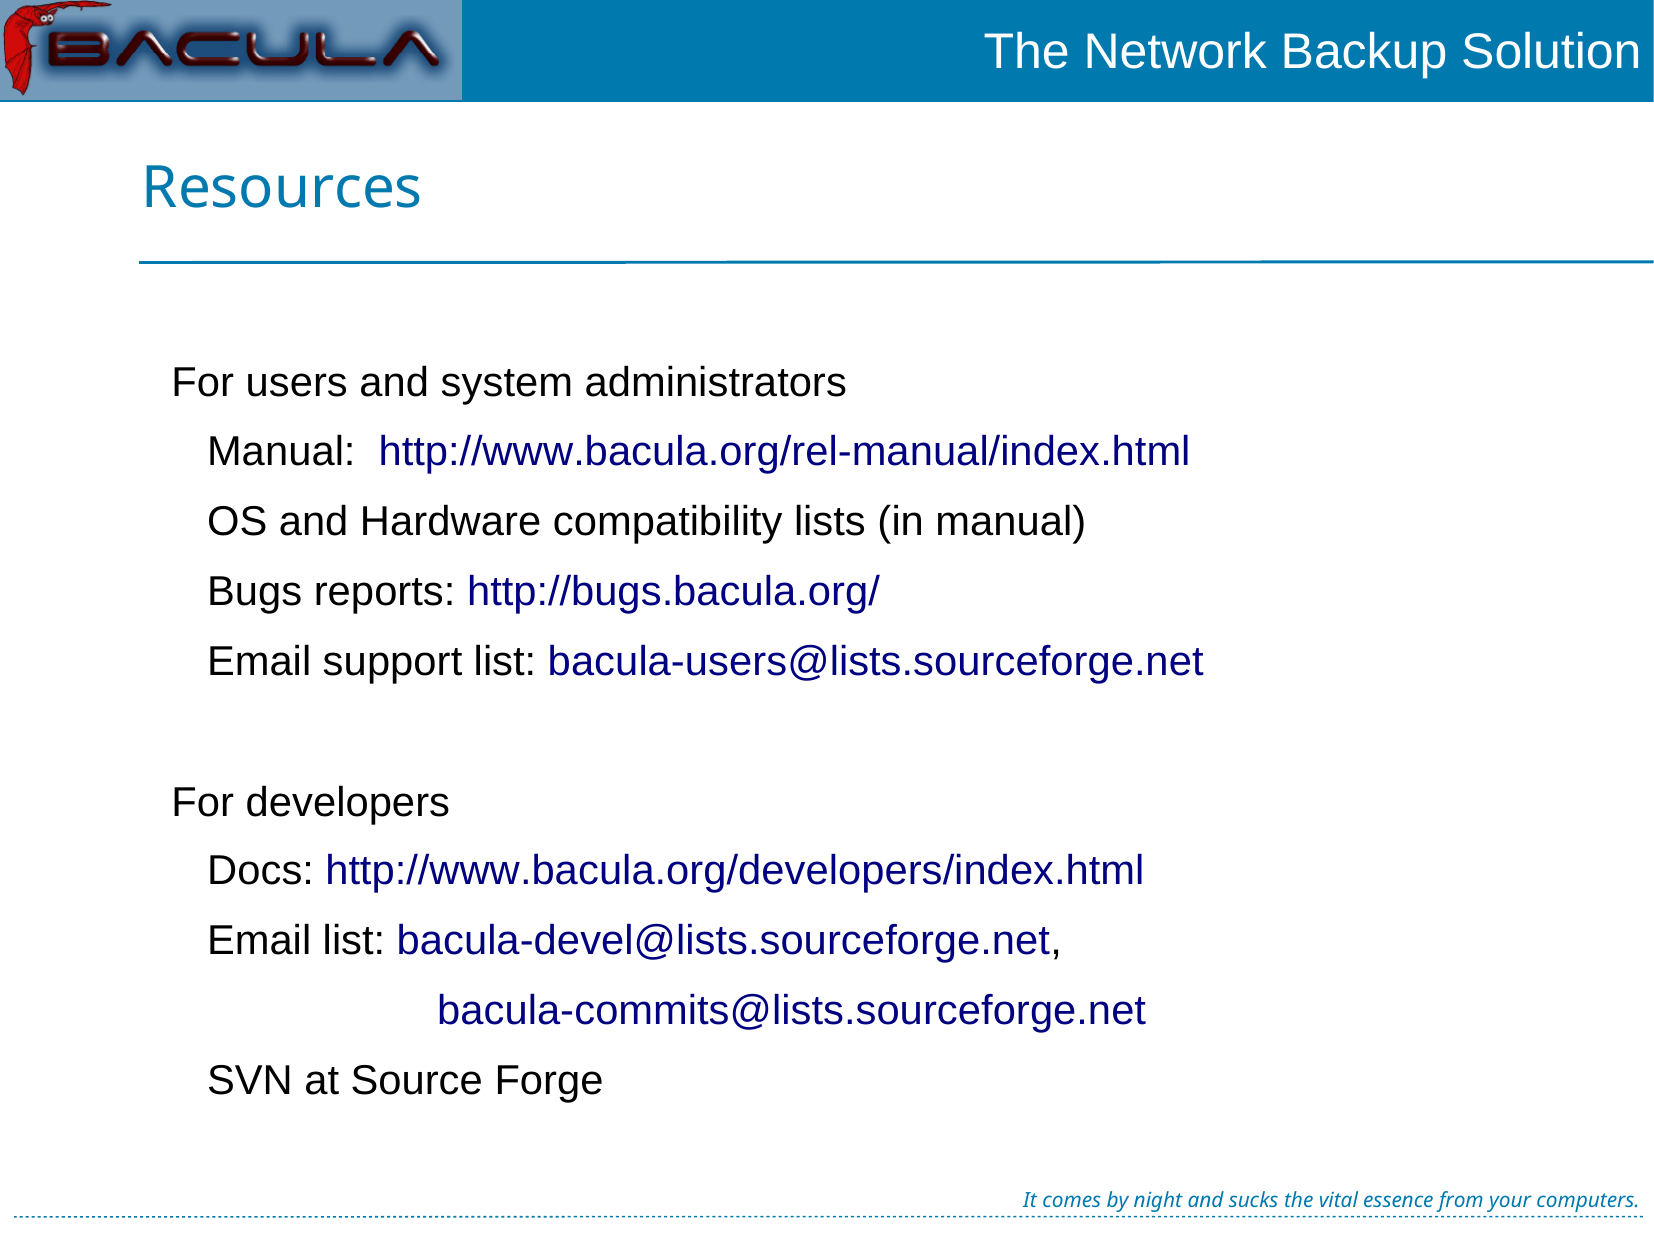

# Resources
For users and system administrators
Manual: http://www.bacula.org/rel-manual/index.html
OS and Hardware compatibility lists (in manual)
Bugs reports: http://bugs.bacula.org/
Email support list: bacula-users@lists.sourceforge.net
For developers
Docs: http://www.bacula.org/developers/index.html
Email list: bacula-devel@lists.sourceforge.net,
 bacula-commits@lists.sourceforge.net
SVN at Source Forge